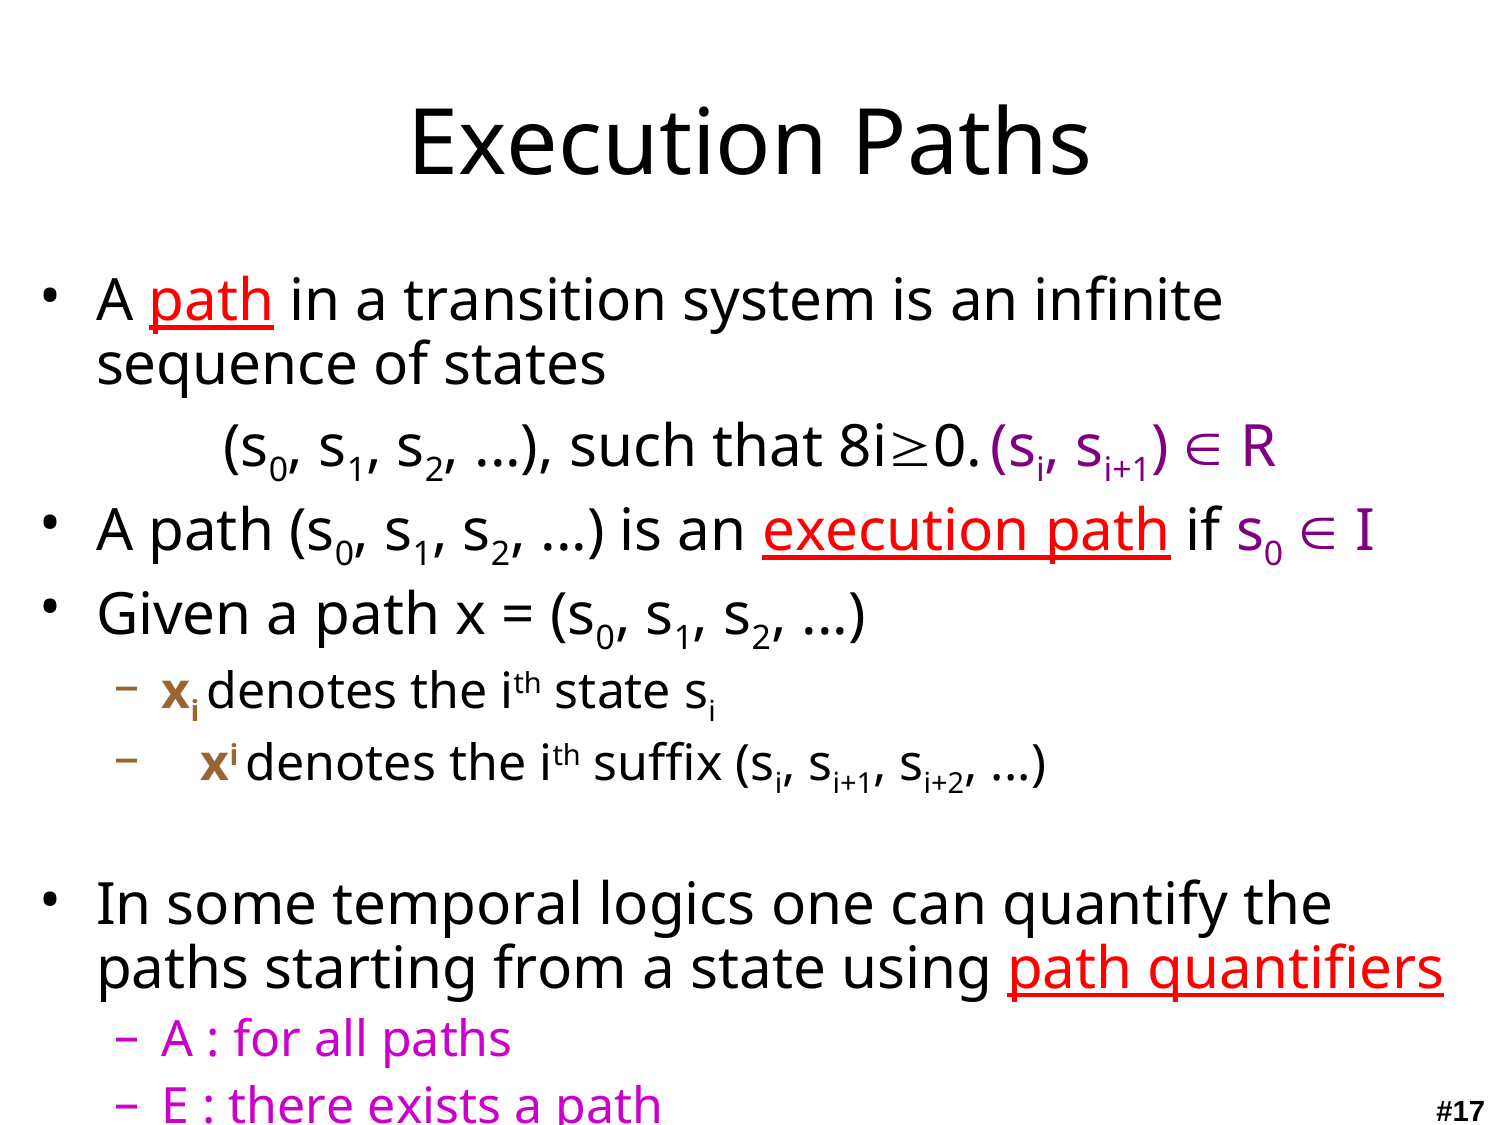

# Execution Paths
A path in a transition system is an infinite sequence of states
(s0, s1, s2, ...), such that 8i0. (si, si+1)  R
A path (s0, s1, s2, ...) is an execution path if s0  I
Given a path x = (s0, s1, s2, ...)
xi denotes the ith state si
 xi denotes the ith suffix (si, si+1, si+2, ...)
In some temporal logics one can quantify the paths starting from a state using path quantifiers
A : for all paths
E : there exists a path
17